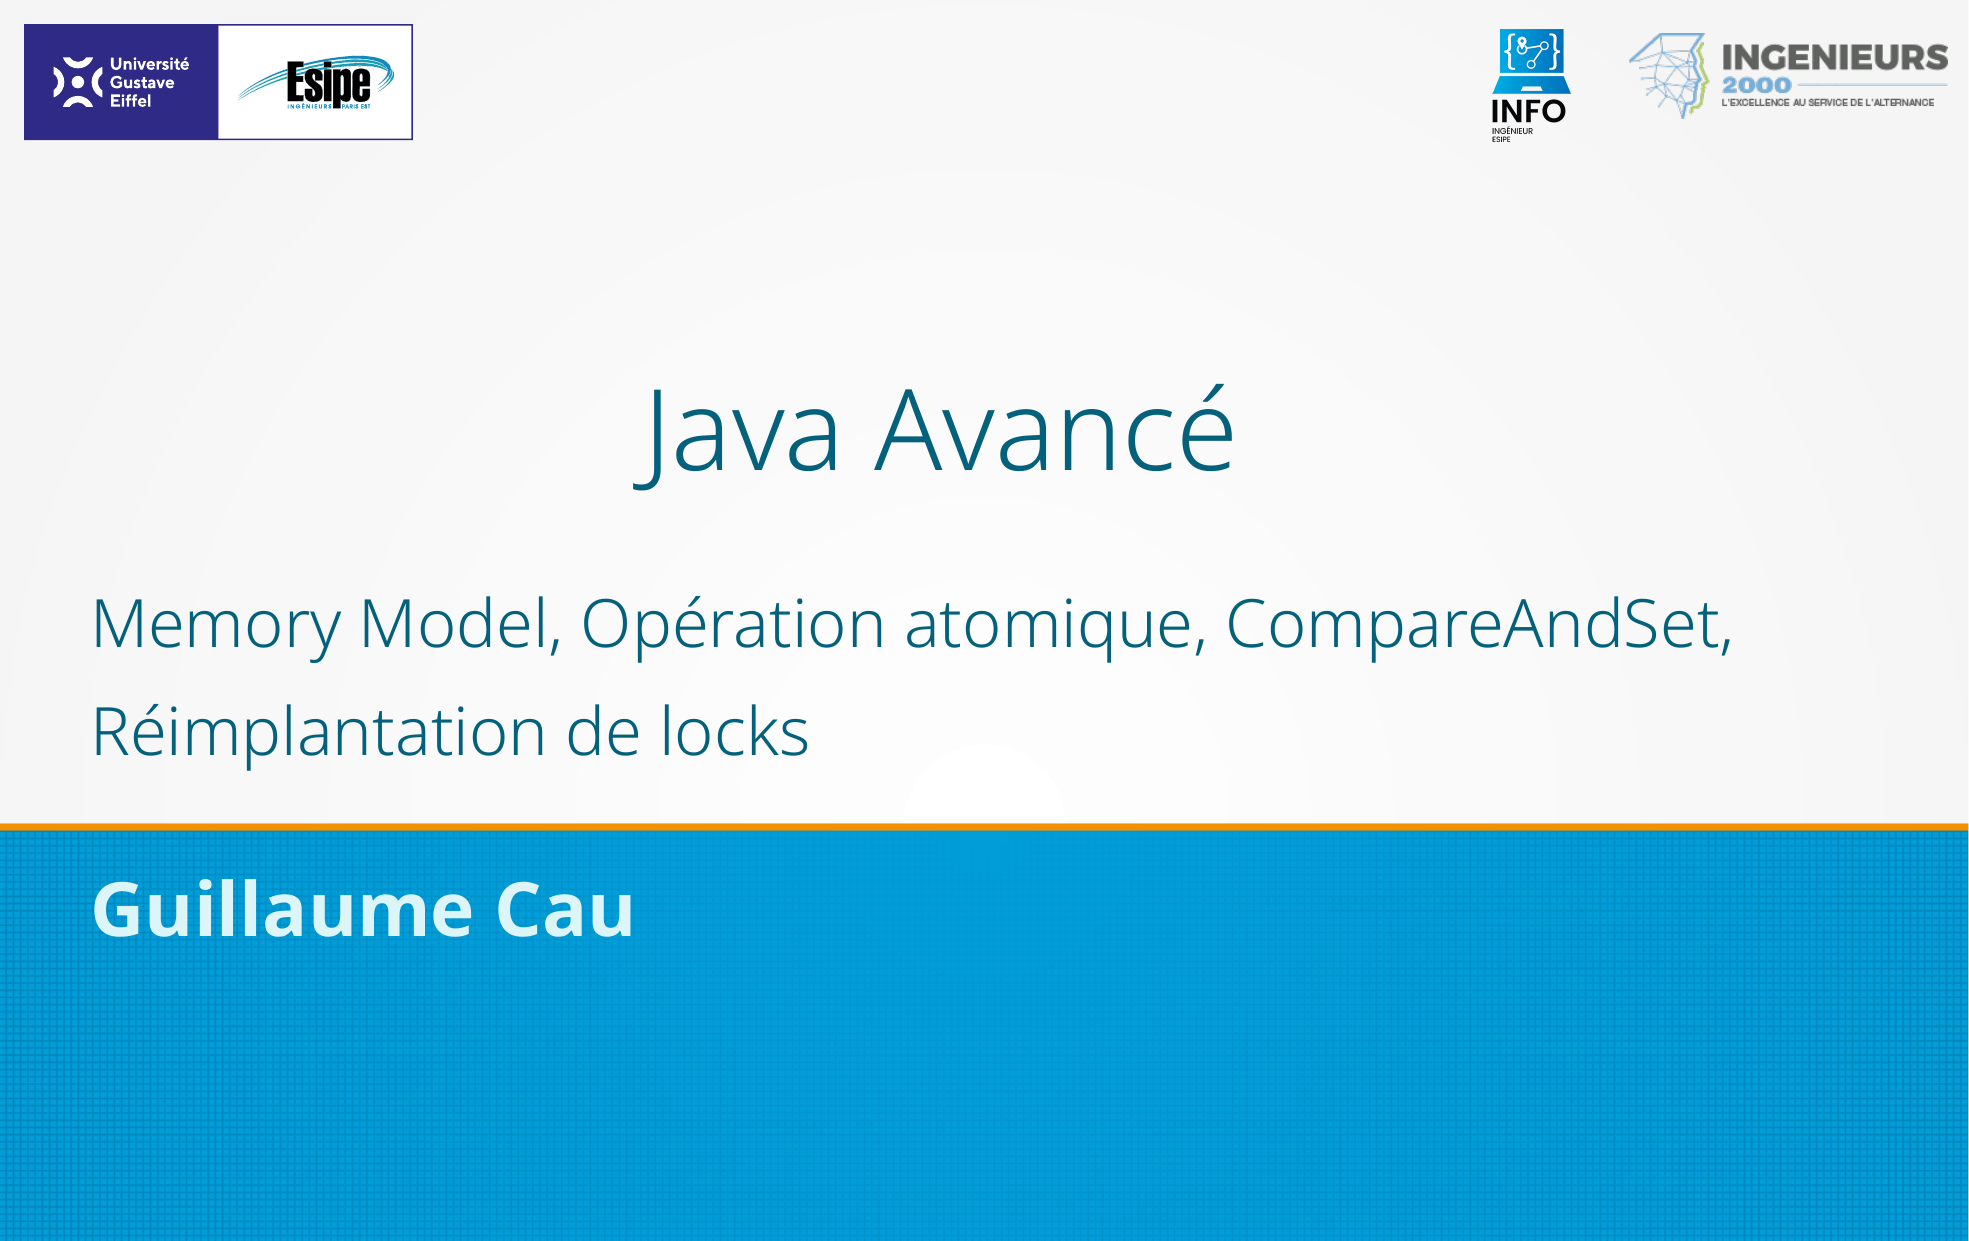

Java Avancé
# Memory Model, Opération atomique, CompareAndSet, Réimplantation de locks
Guillaume Cau